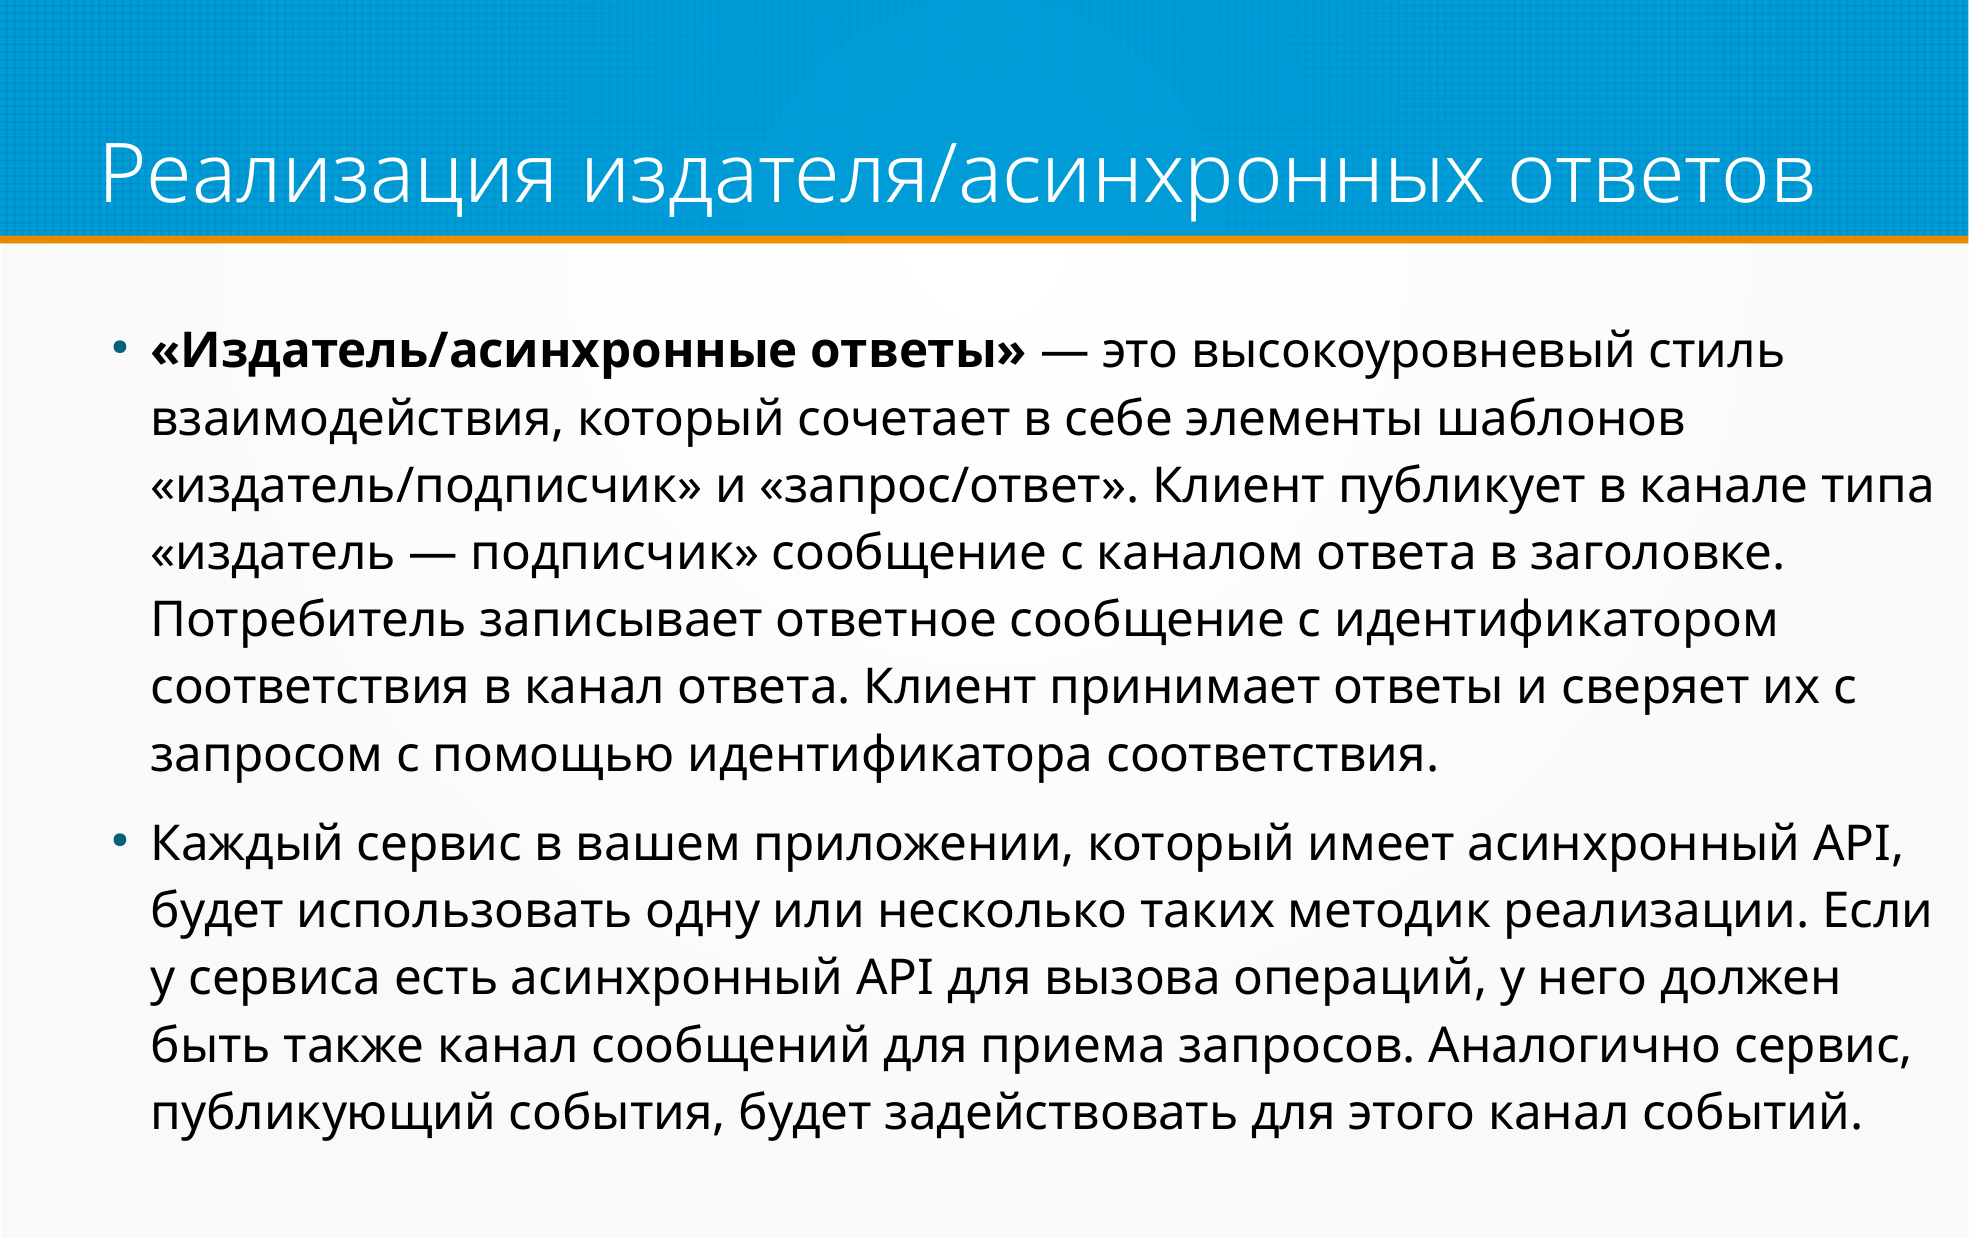

# Реализация издателя/асинхронных ответов
«Издатель/асинхронные ответы» — это высокоуровневый стиль взаимодействия, который сочетает в себе элементы шаблонов «издатель/подписчик» и «запрос/ответ». Клиент публикует в канале типа «издатель — подписчик» сообщение с каналом ответа в заголовке. Потребитель записывает ответное сообщение с идентификатором соответствия в канал ответа. Клиент принимает ответы и сверяет их с запросом с помощью идентификатора соответствия.
Каждый сервис в вашем приложении, который имеет асинхронный API, будет использовать одну или несколько таких методик реализации. Если у сервиса есть асинхронный API для вызова операций, у него должен быть также канал сообщений для приема запросов. Аналогично сервис, публикующий события, будет задействовать для этого канал событий.